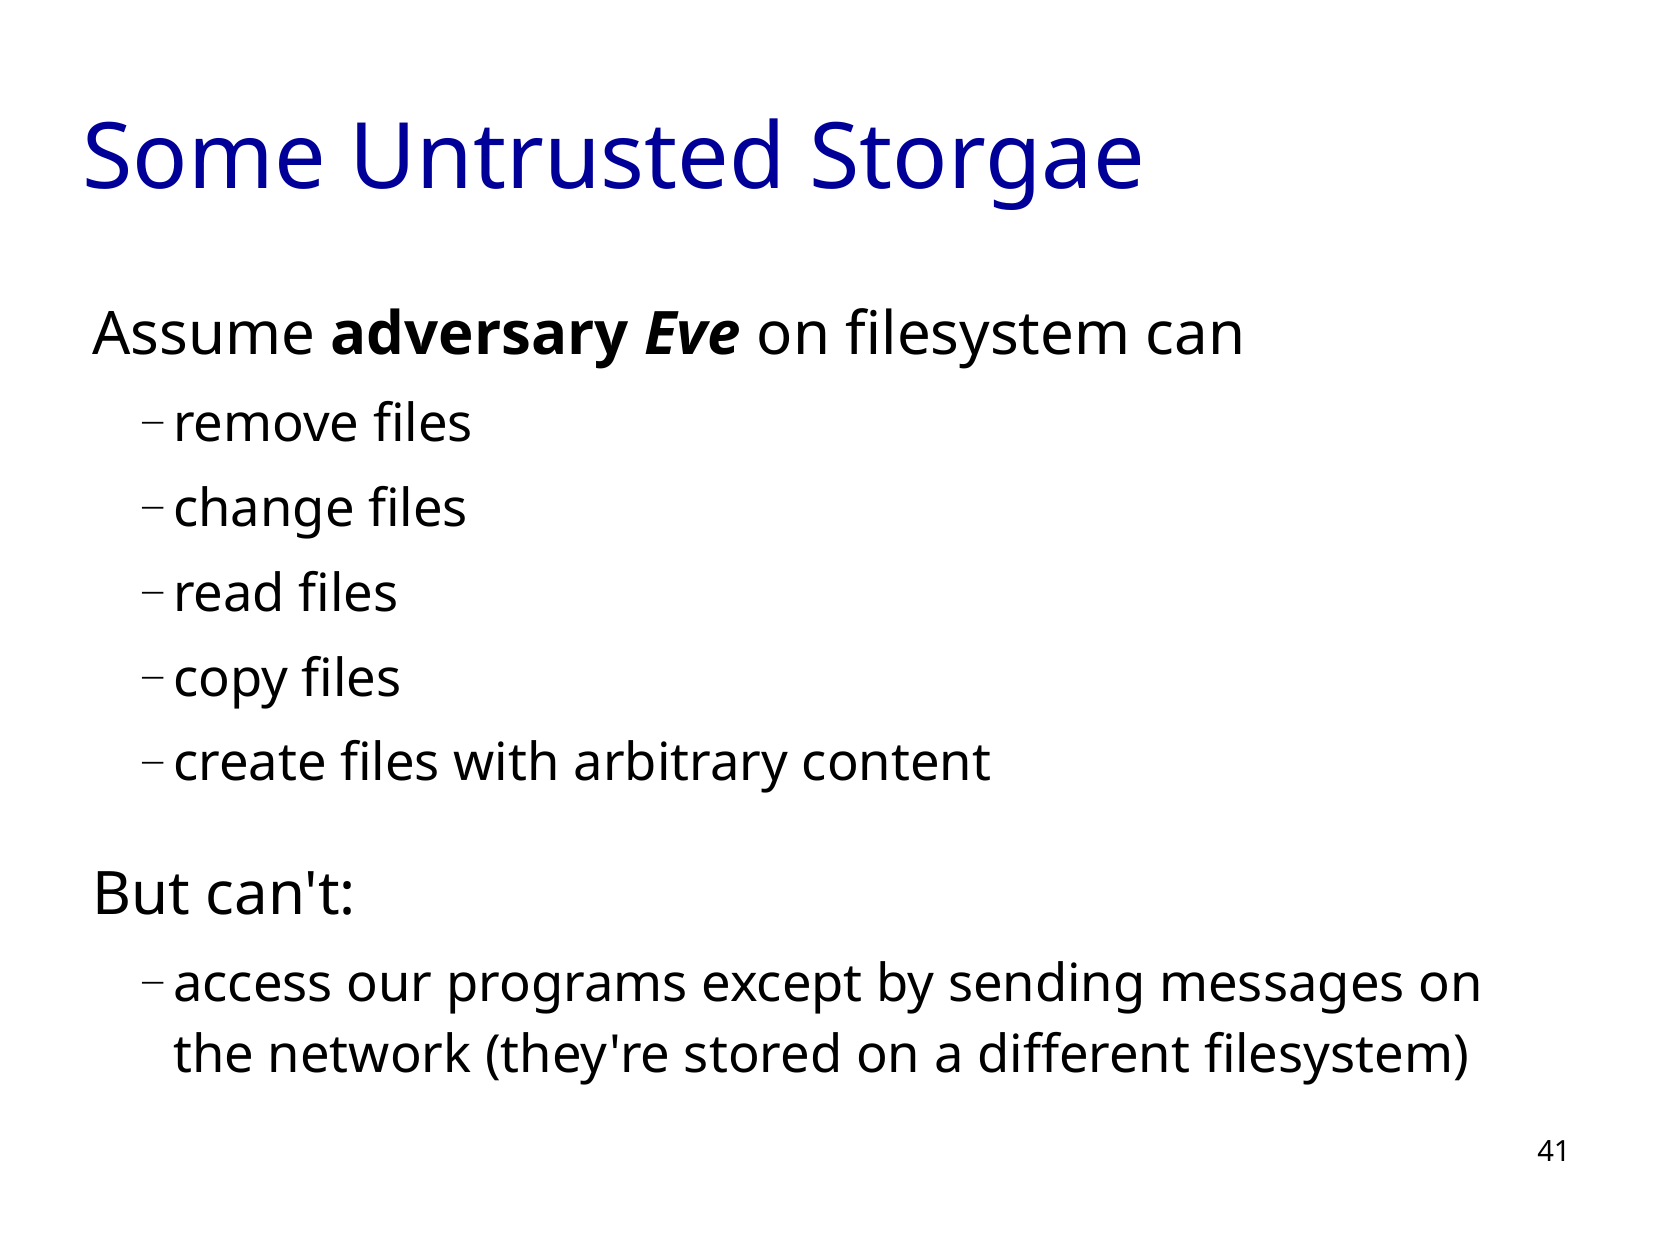

# Some Untrusted Storgae
Assume adversary Eve on filesystem can
remove files
change files
read files
copy files
create files with arbitrary content
But can't:
access our programs except by sending messages on the network (they're stored on a different filesystem)
41